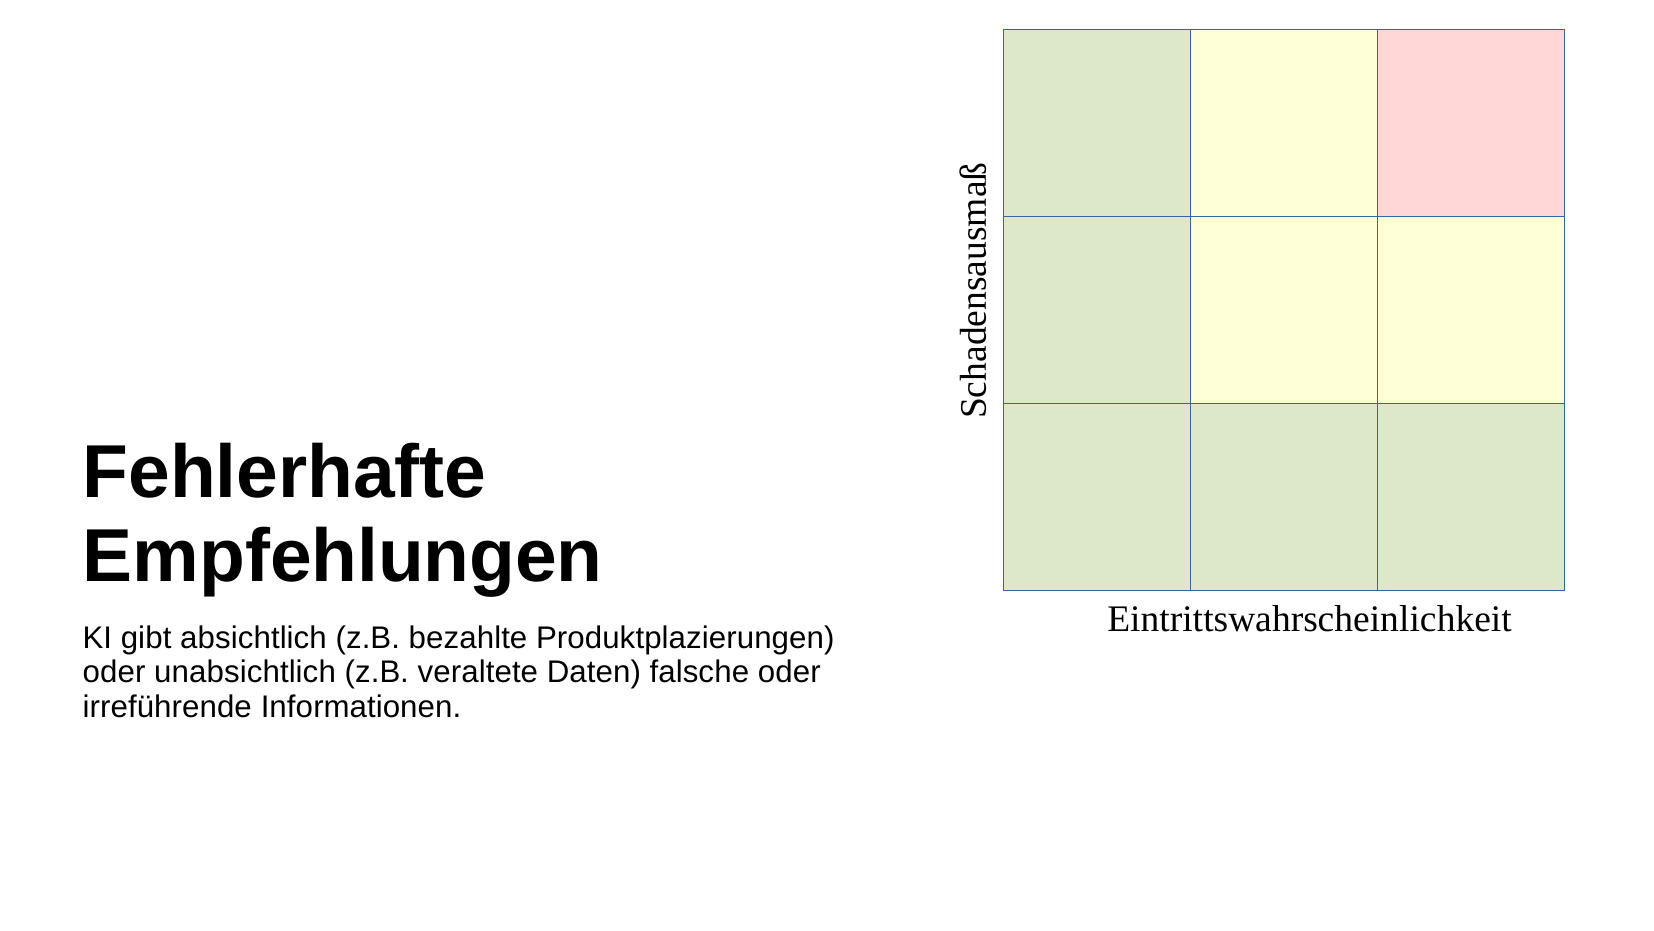

Schadensausmaß
Eintrittswahrscheinlichkeit
# Fehlerhafte Empfehlungen
KI gibt absichtlich (z.B. bezahlte Produktplazierungen) oder unabsichtlich (z.B. veraltete Daten) falsche oder irreführende Informationen.